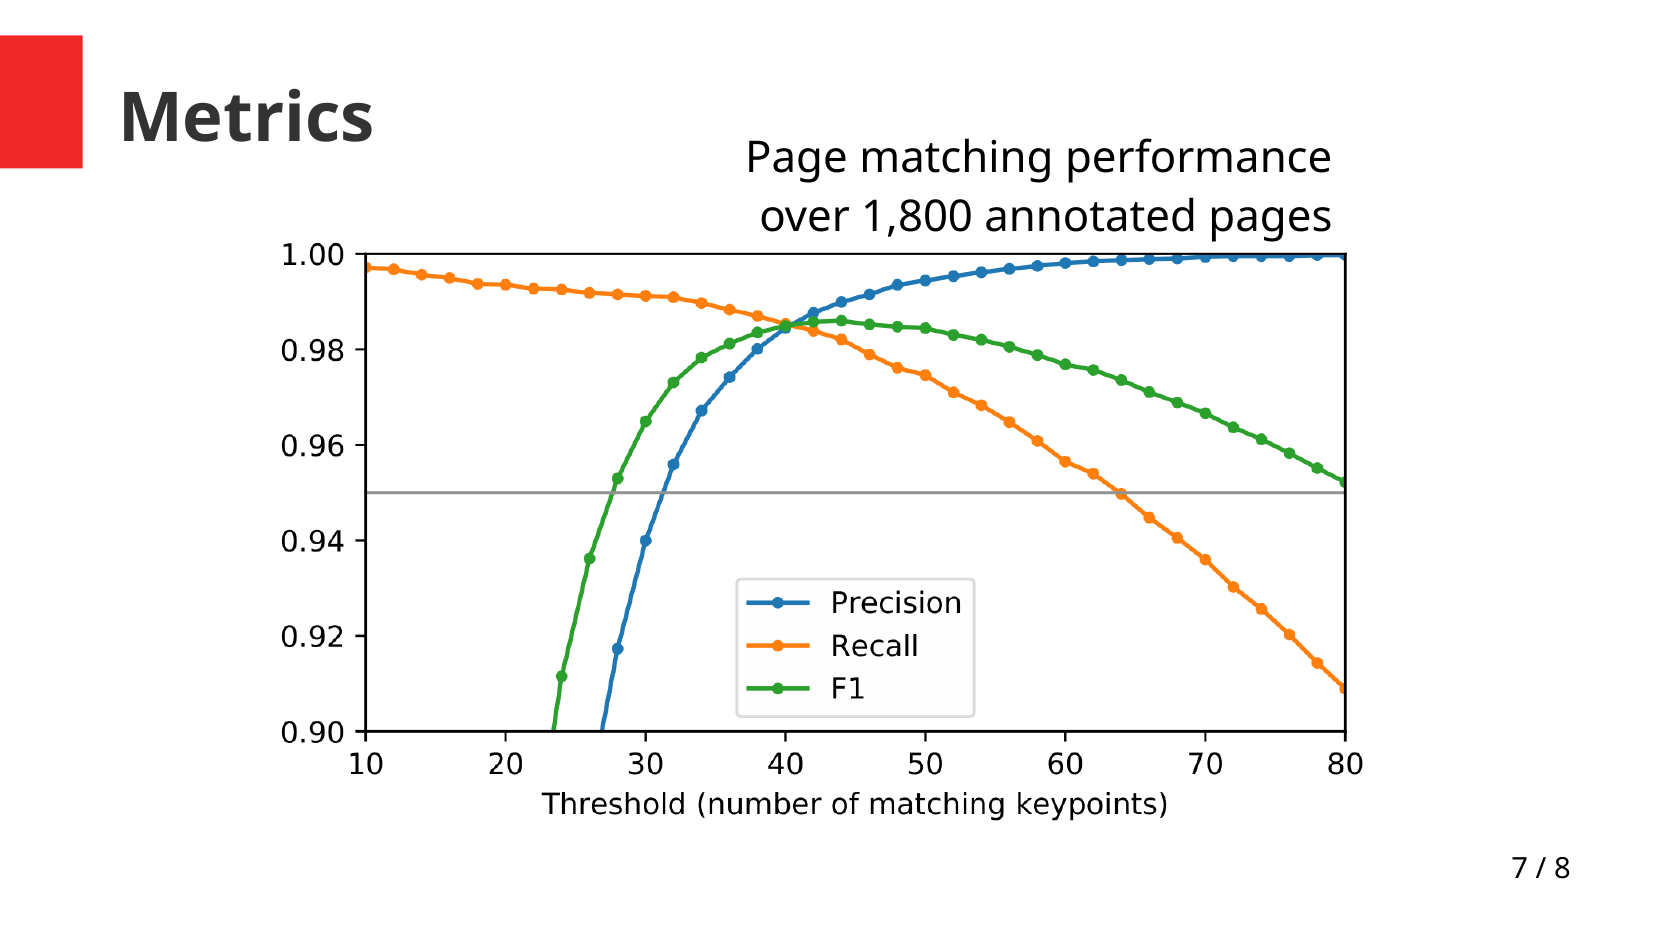

# Metrics
Page matching performance over 1,800 annotated pages
7